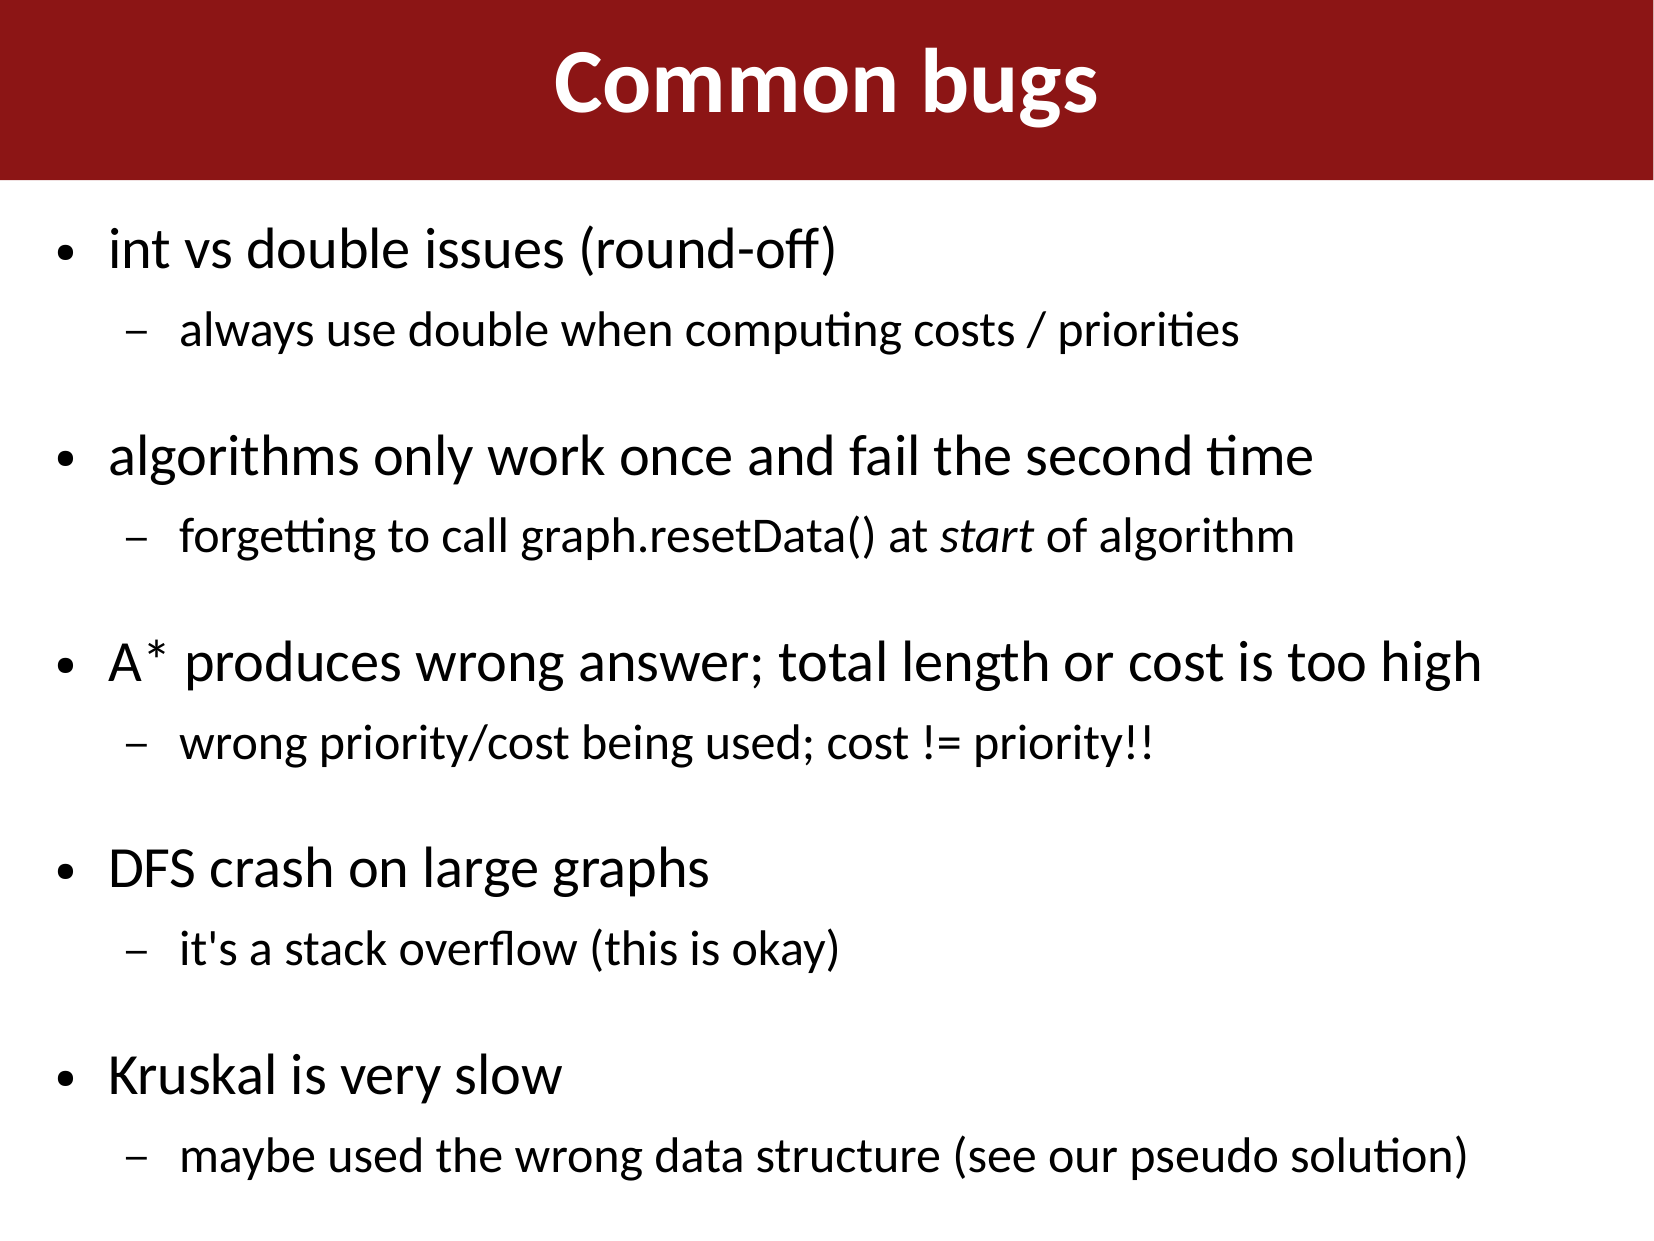

# Common bugs
int vs double issues (round-off)
always use double when computing costs / priorities
algorithms only work once and fail the second time
forgetting to call graph.resetData() at start of algorithm
A* produces wrong answer; total length or cost is too high
wrong priority/cost being used; cost != priority!!
DFS crash on large graphs
it's a stack overflow (this is okay)
Kruskal is very slow
maybe used the wrong data structure (see our pseudo solution)